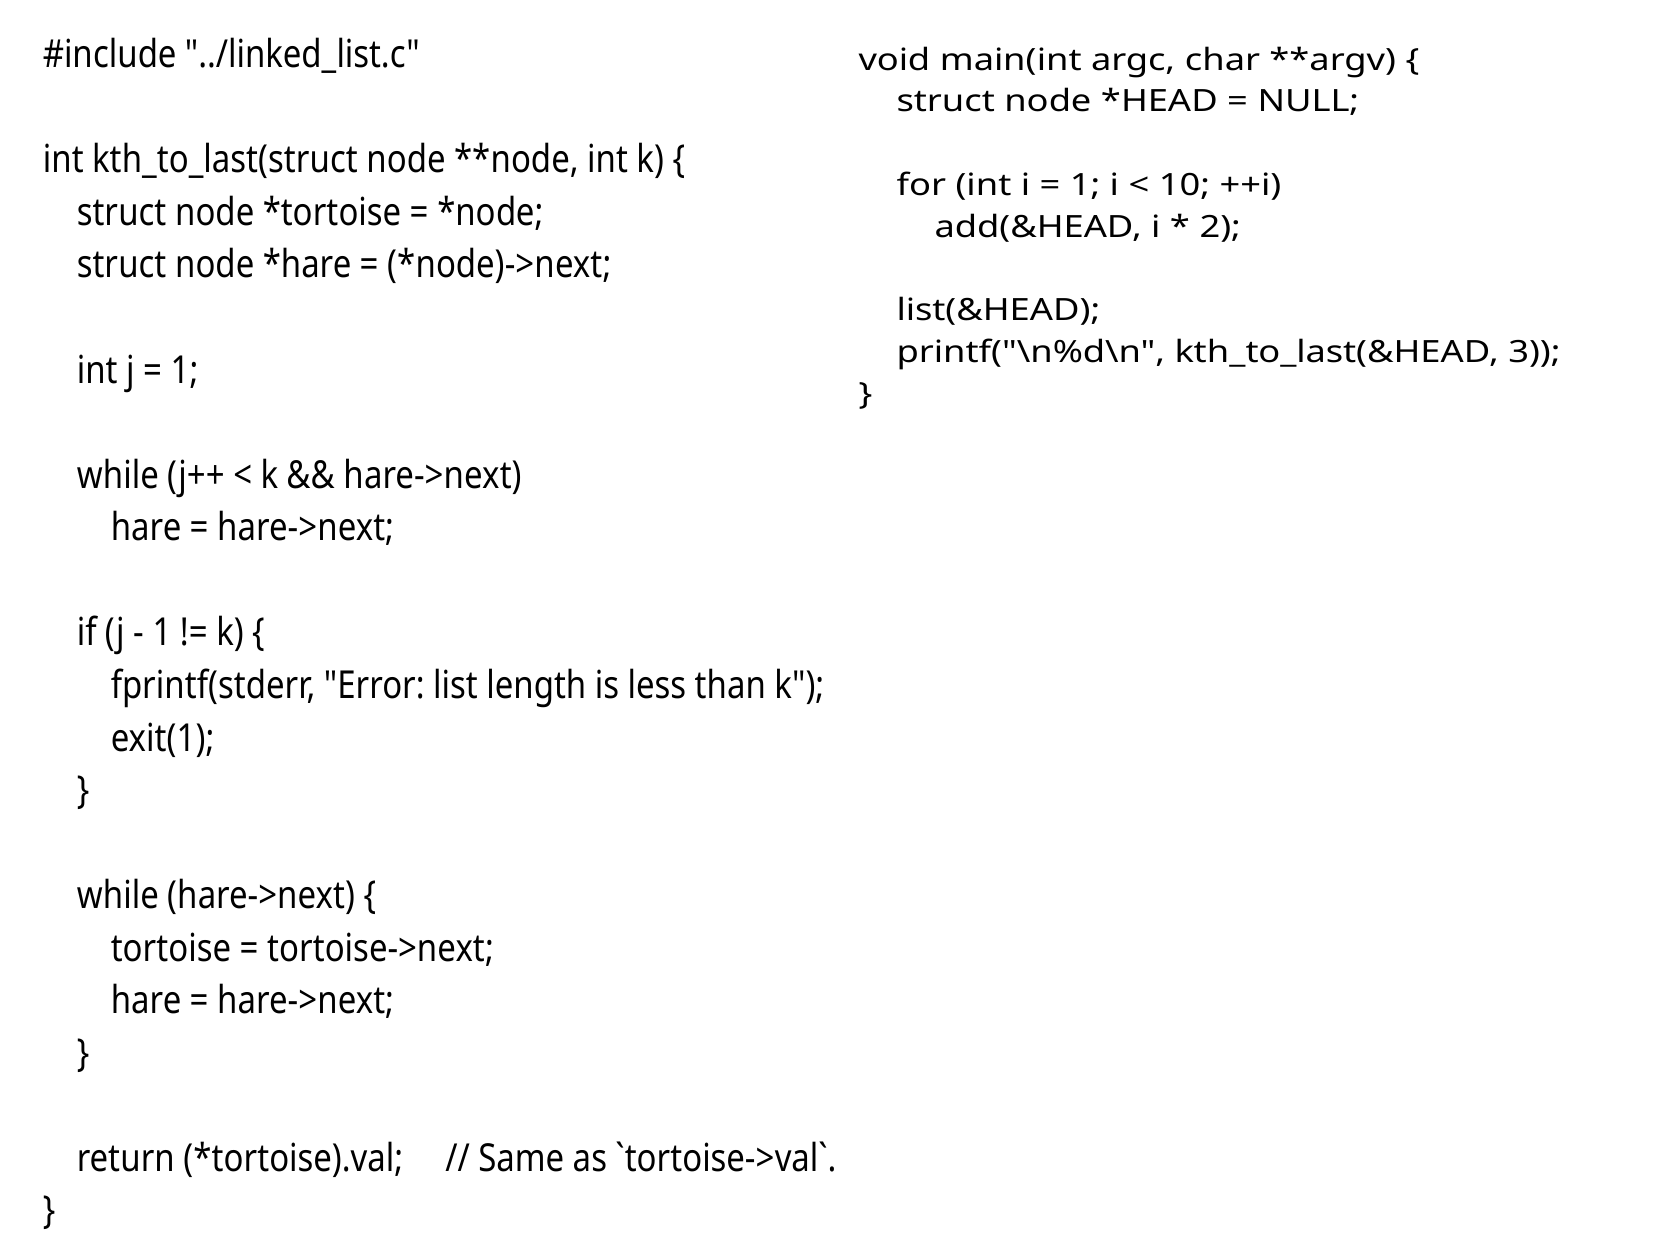

#include "../linked_list.c"
int kth_to_last(struct node **node, int k) {
 struct node *tortoise = *node;
 struct node *hare = (*node)->next;
 int j = 1;
 while (j++ < k && hare->next)
 hare = hare->next;
 if (j - 1 != k) {
 fprintf(stderr, "Error: list length is less than k");
 exit(1);
 }
 while (hare->next) {
 tortoise = tortoise->next;
 hare = hare->next;
 }
 return (*tortoise).val; // Same as `tortoise->val`.
}
void main(int argc, char **argv) {
 struct node *HEAD = NULL;
 for (int i = 1; i < 10; ++i)
 add(&HEAD, i * 2);
 list(&HEAD);
 printf("\n%d\n", kth_to_last(&HEAD, 3));
}